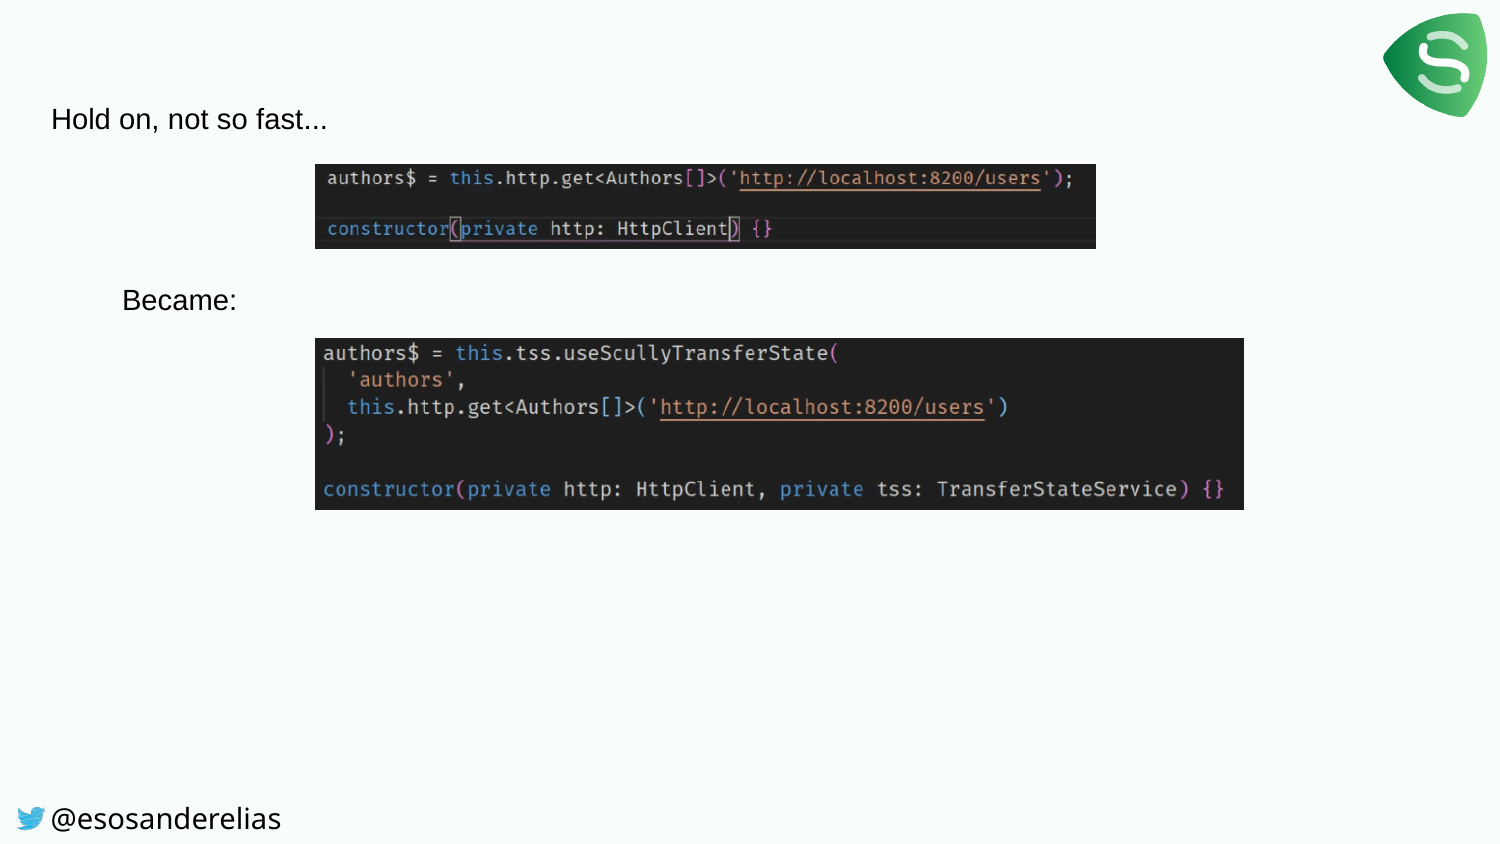

# Hold on, not so fast...
Became: